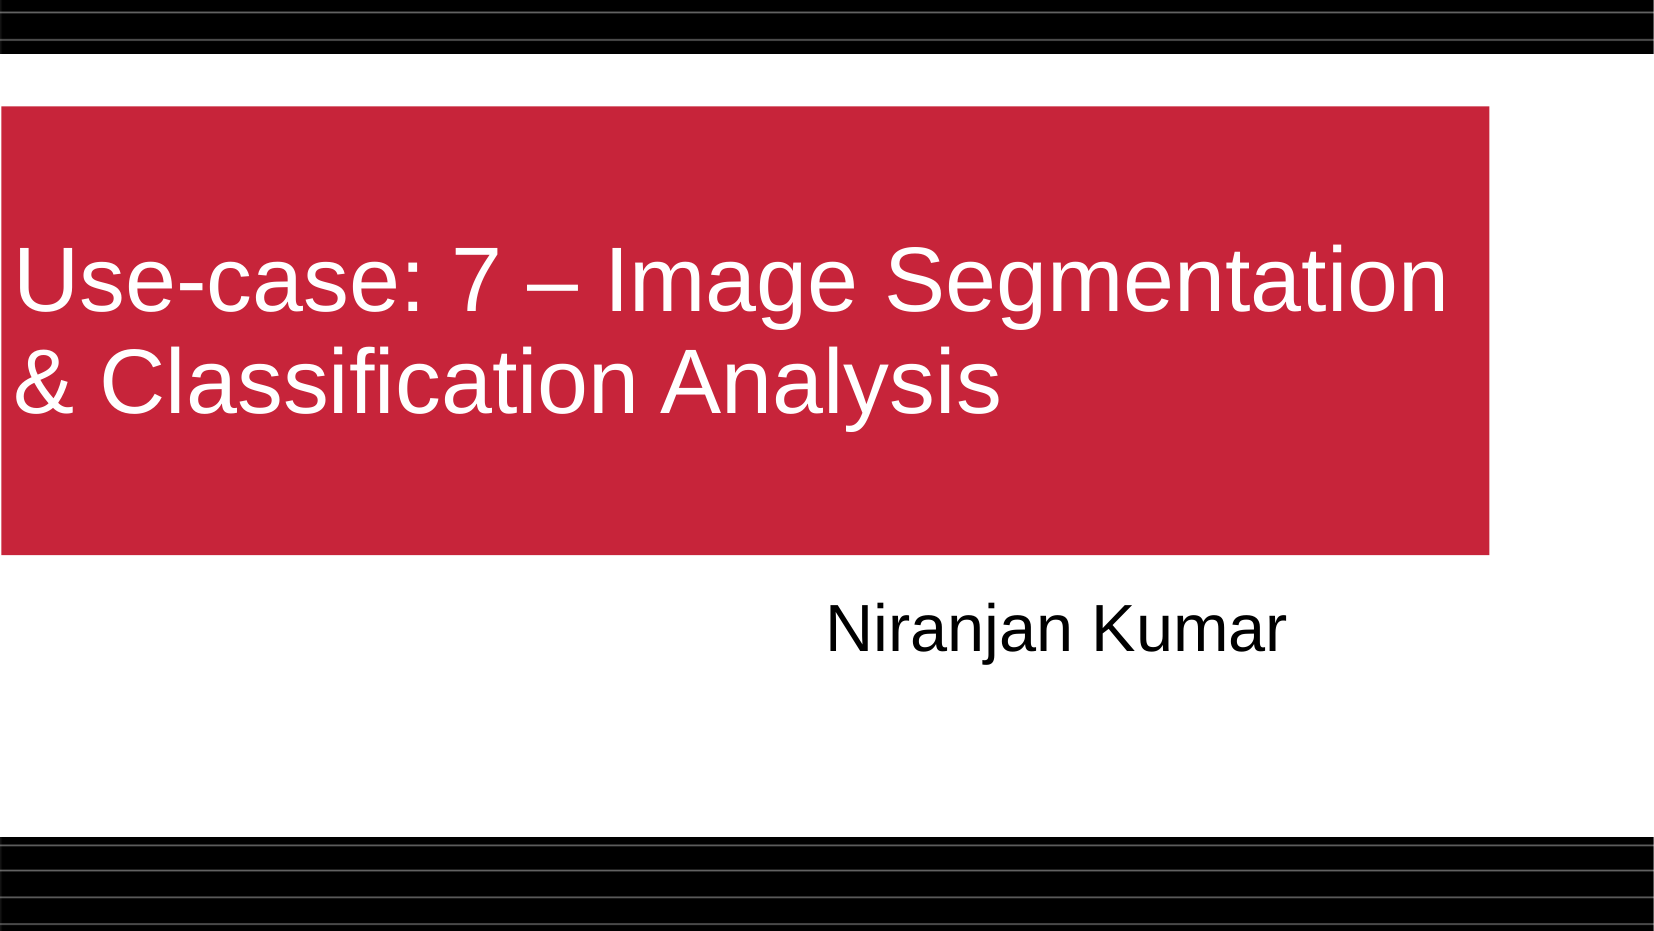

# Use-case: 7 – Image Segmentation & Classification Analysis
Niranjan Kumar